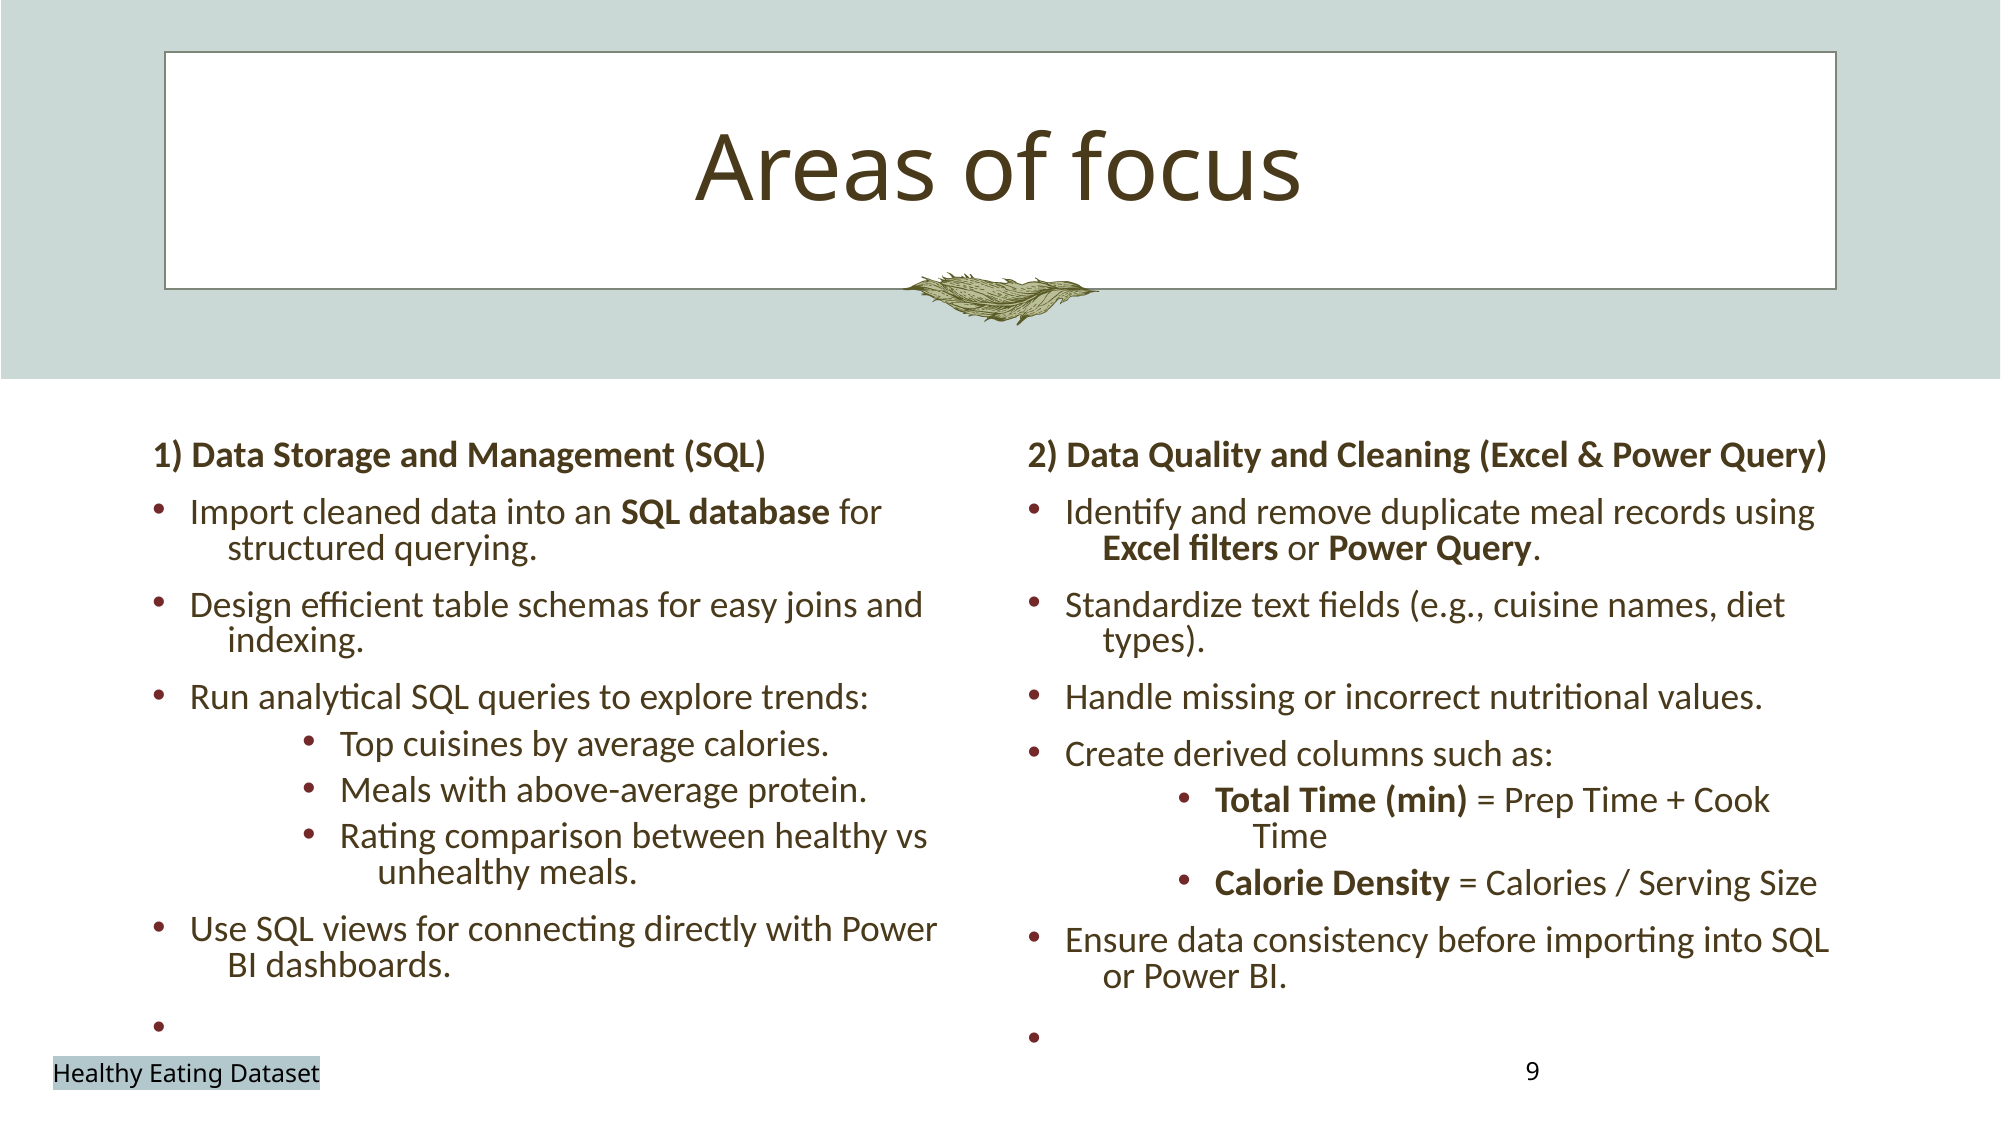

# Areas of focus
1) Data Storage and Management (SQL)
Import cleaned data into an SQL database for structured querying.
Design efficient table schemas for easy joins and indexing.
Run analytical SQL queries to explore trends:
Top cuisines by average calories.
Meals with above-average protein.
Rating comparison between healthy vs unhealthy meals.
Use SQL views for connecting directly with Power BI dashboards.
2) Data Quality and Cleaning (Excel & Power Query)
Identify and remove duplicate meal records using Excel filters or Power Query.
Standardize text fields (e.g., cuisine names, diet types).
Handle missing or incorrect nutritional values.
Create derived columns such as:
Total Time (min) = Prep Time + Cook Time
Calorie Density = Calories / Serving Size
Ensure data consistency before importing into SQL or Power BI.
Healthy Eating Dataset